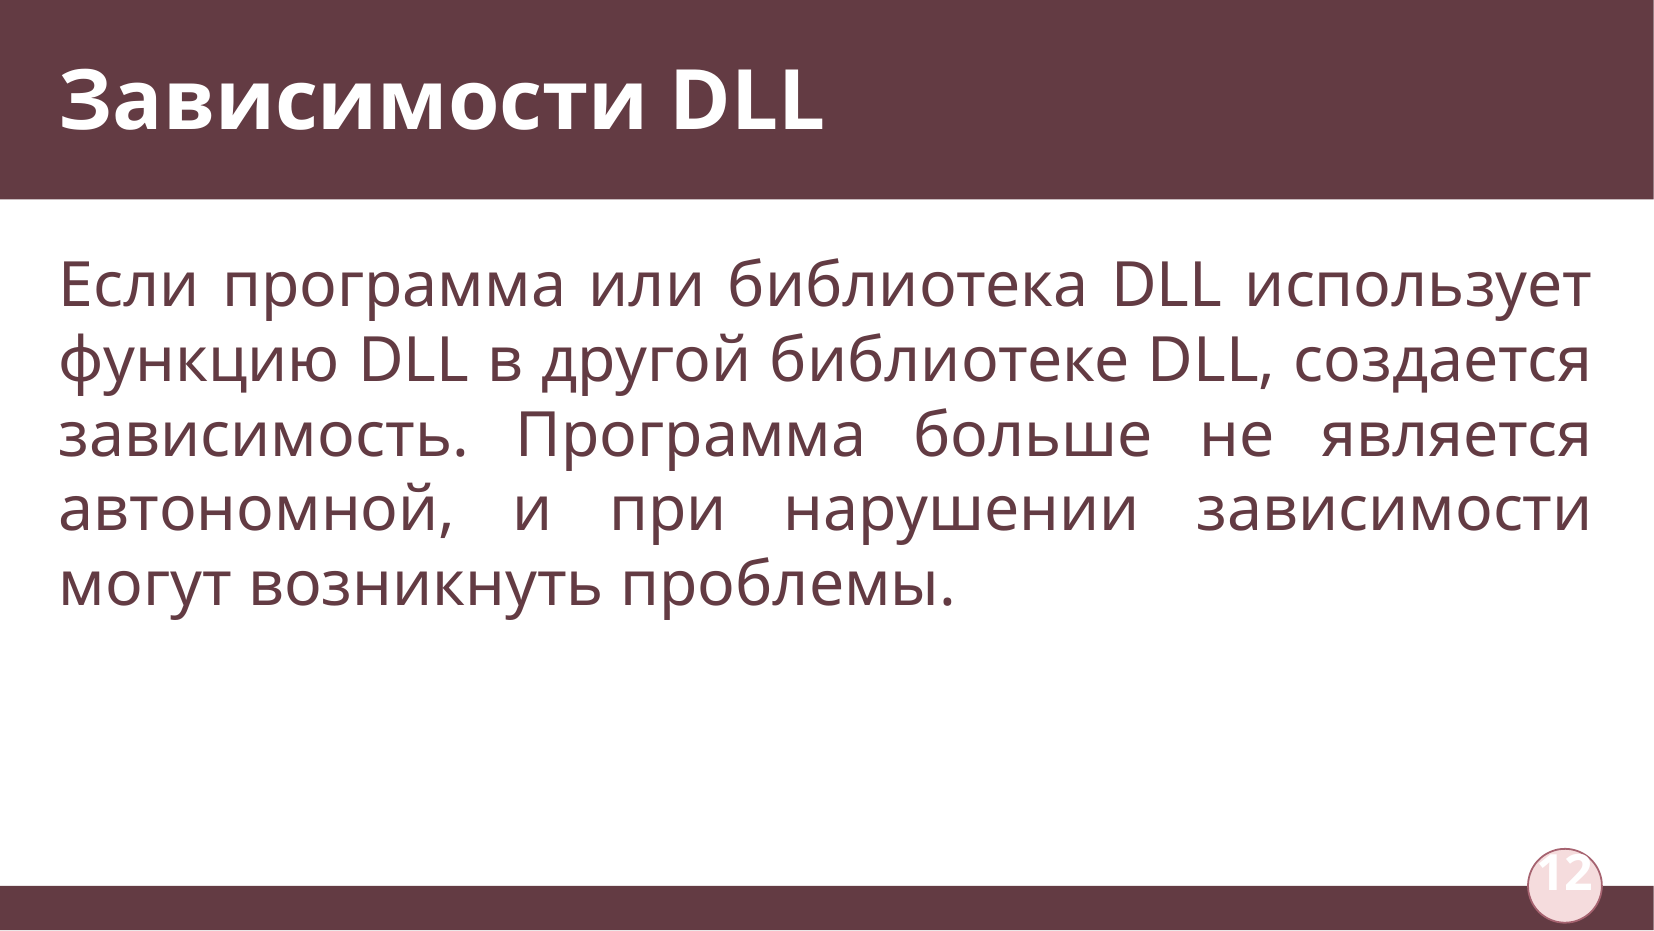

# Зависимости DLL
Если программа или библиотека DLL использует функцию DLL в другой библиотеке DLL, создается зависимость. Программа больше не является автономной, и при нарушении зависимости могут возникнуть проблемы.